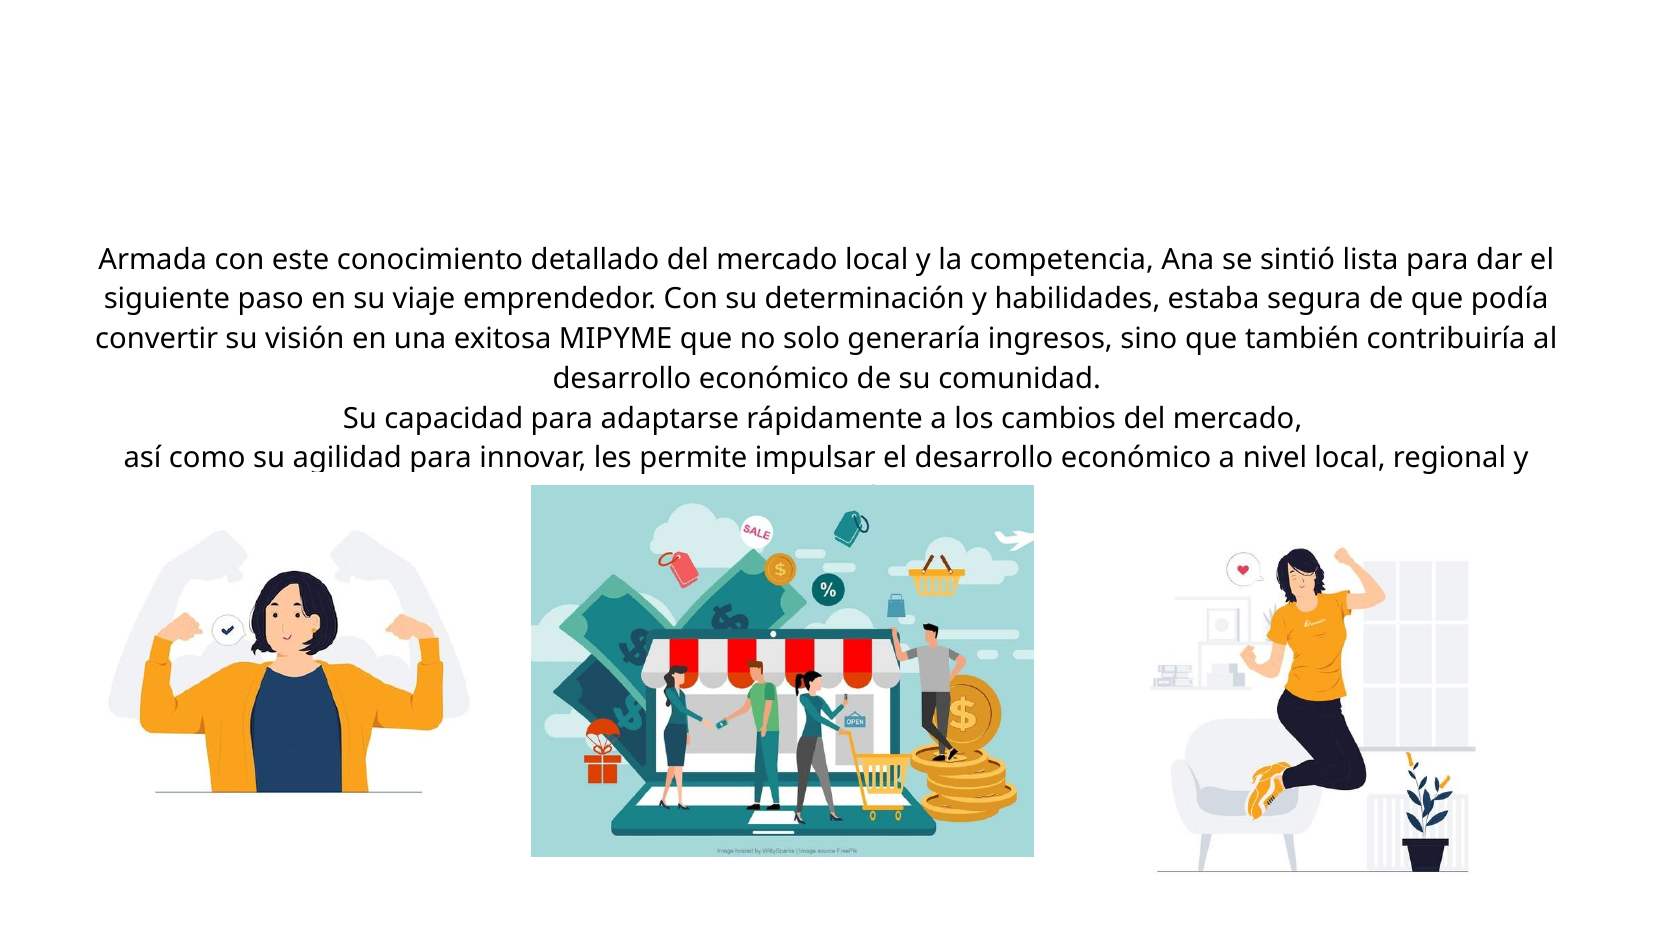

# Armada con este conocimiento detallado del mercado local y la competencia, Ana se sintió lista para dar el siguiente paso en su viaje emprendedor. Con su determinación y habilidades, estaba segura de que podía convertir su visión en una exitosa MIPYME que no solo generaría ingresos, sino que también contribuiría al desarrollo económico de su comunidad.
Su capacidad para adaptarse rápidamente a los cambios del mercado,
así como su agilidad para innovar, les permite impulsar el desarrollo económico a nivel local, regional y nacional.